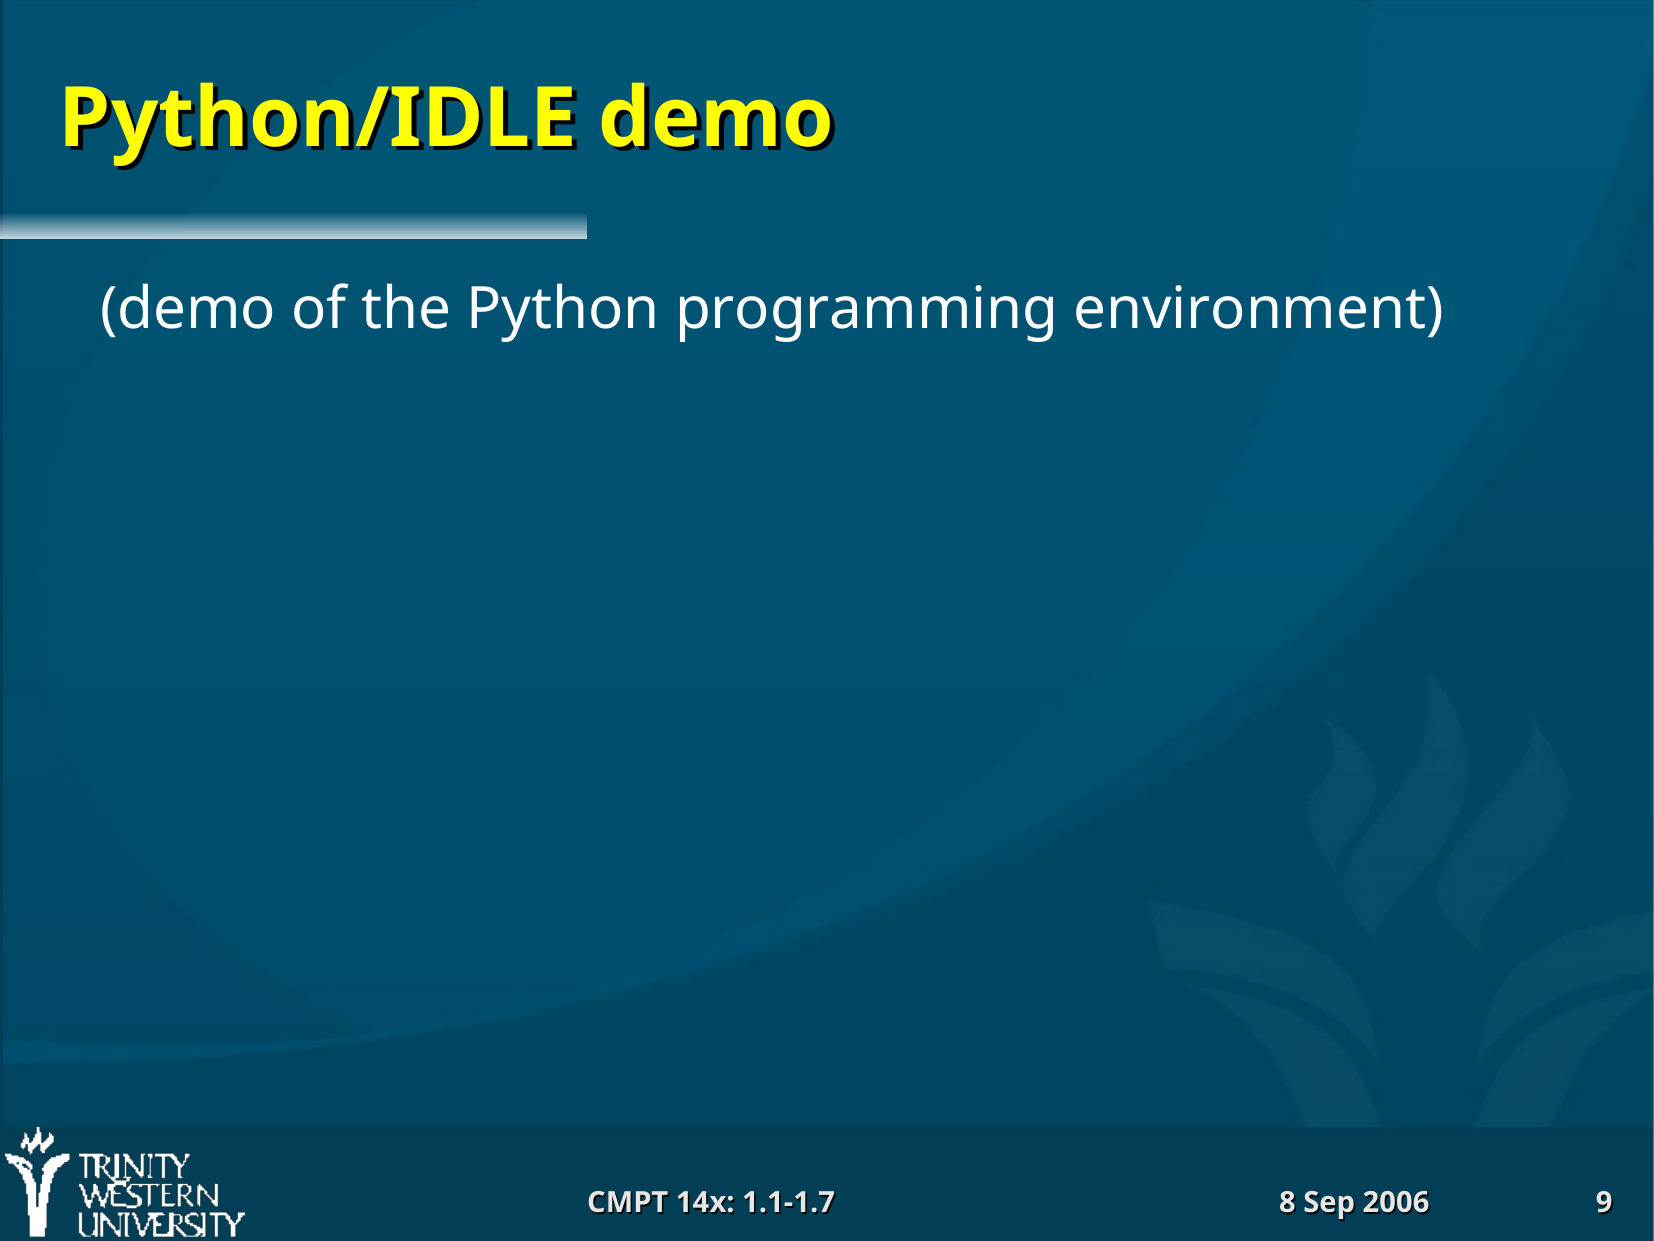

# Python/IDLE demo
(demo of the Python programming environment)
CMPT 14x: 1.1-1.7
8 Sep 2006
9